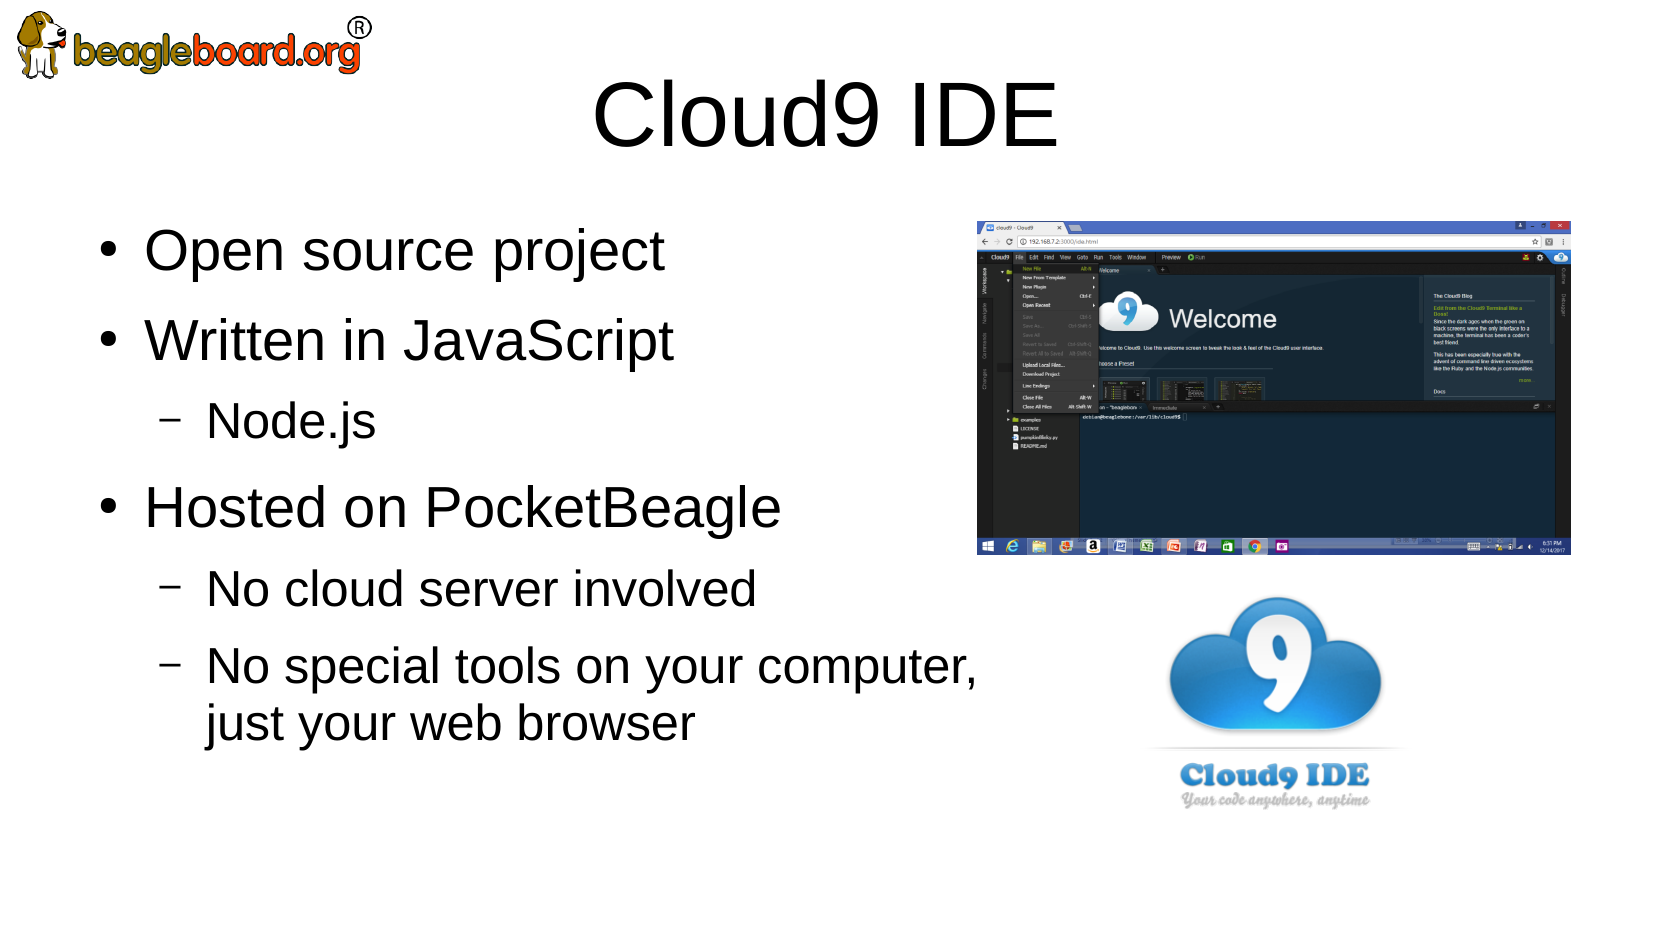

# Cloud9 IDE
Open source project
Written in JavaScript
Node.js
Hosted on PocketBeagle
No cloud server involved
No special tools on your computer,
just your web browser